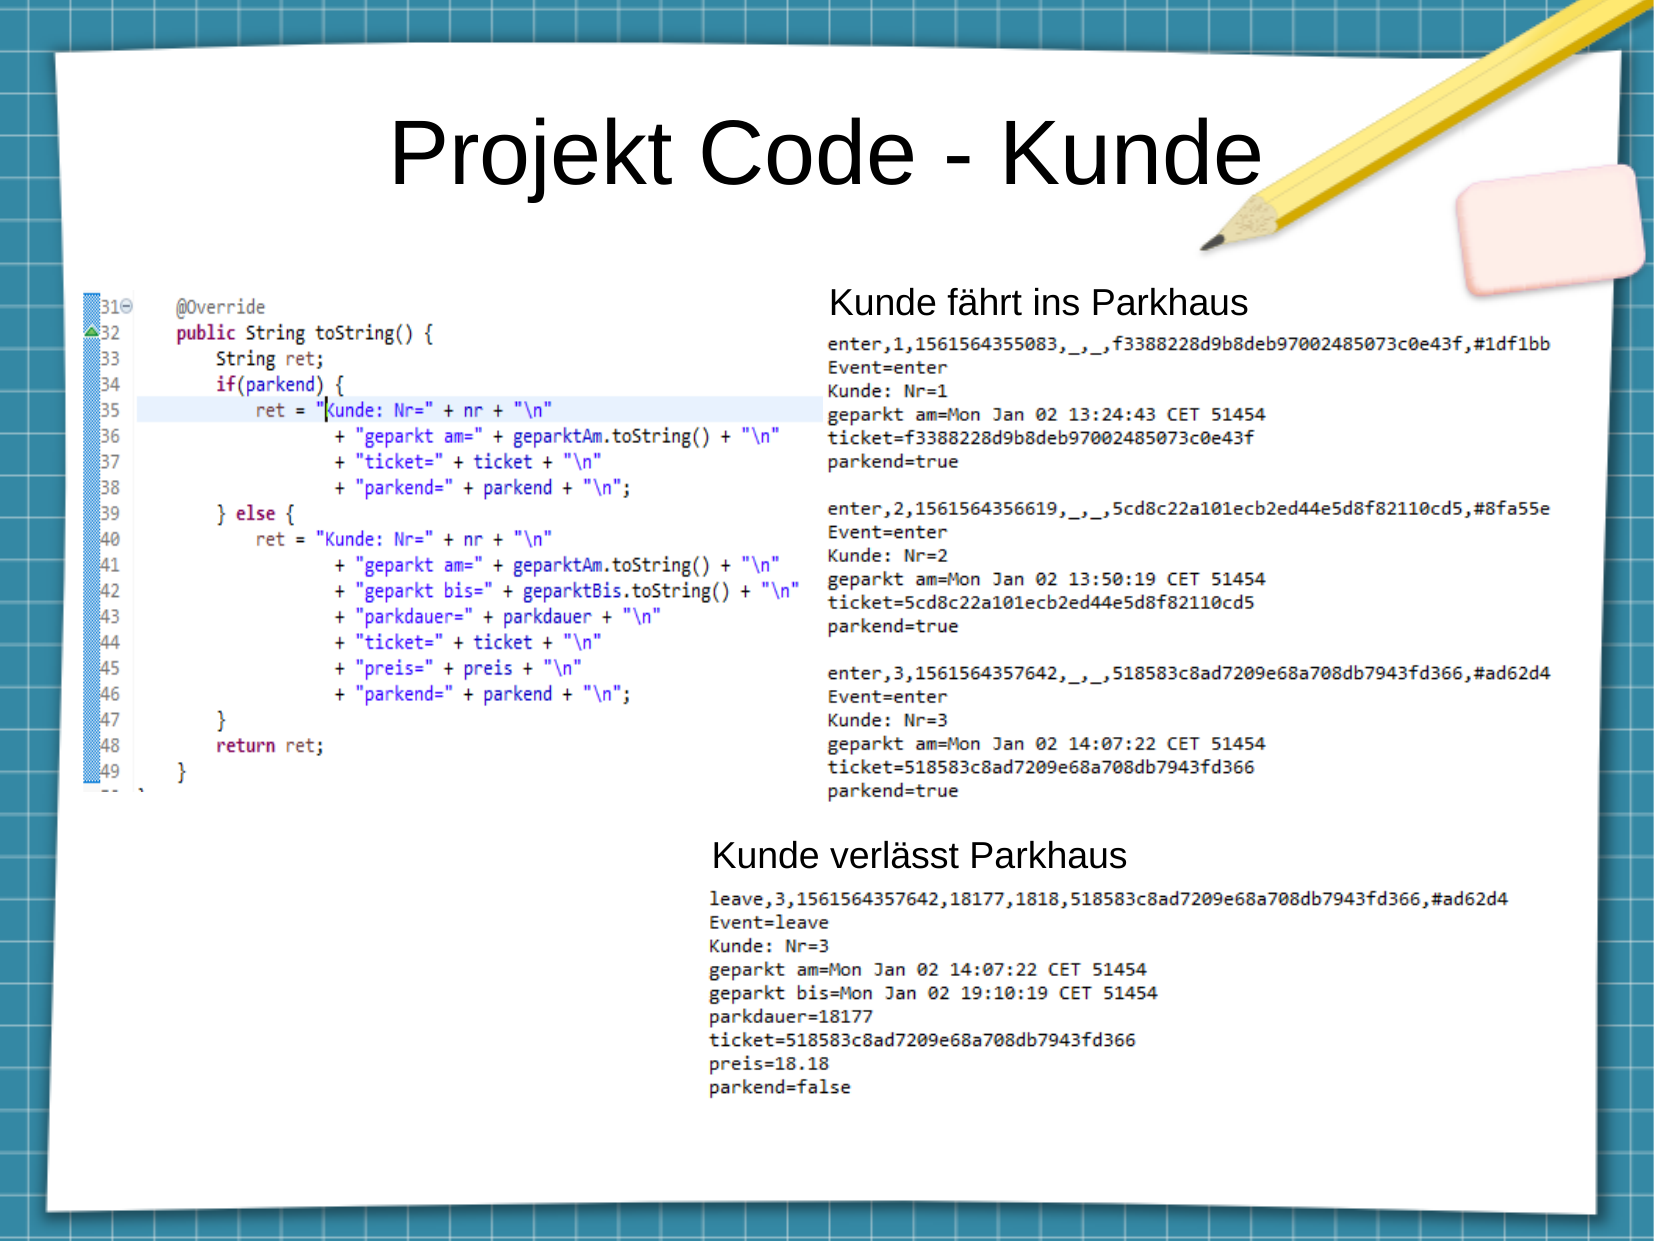

# Projekt Code - Kunde
Kunde fährt ins Parkhaus
Kunde verlässt Parkhaus